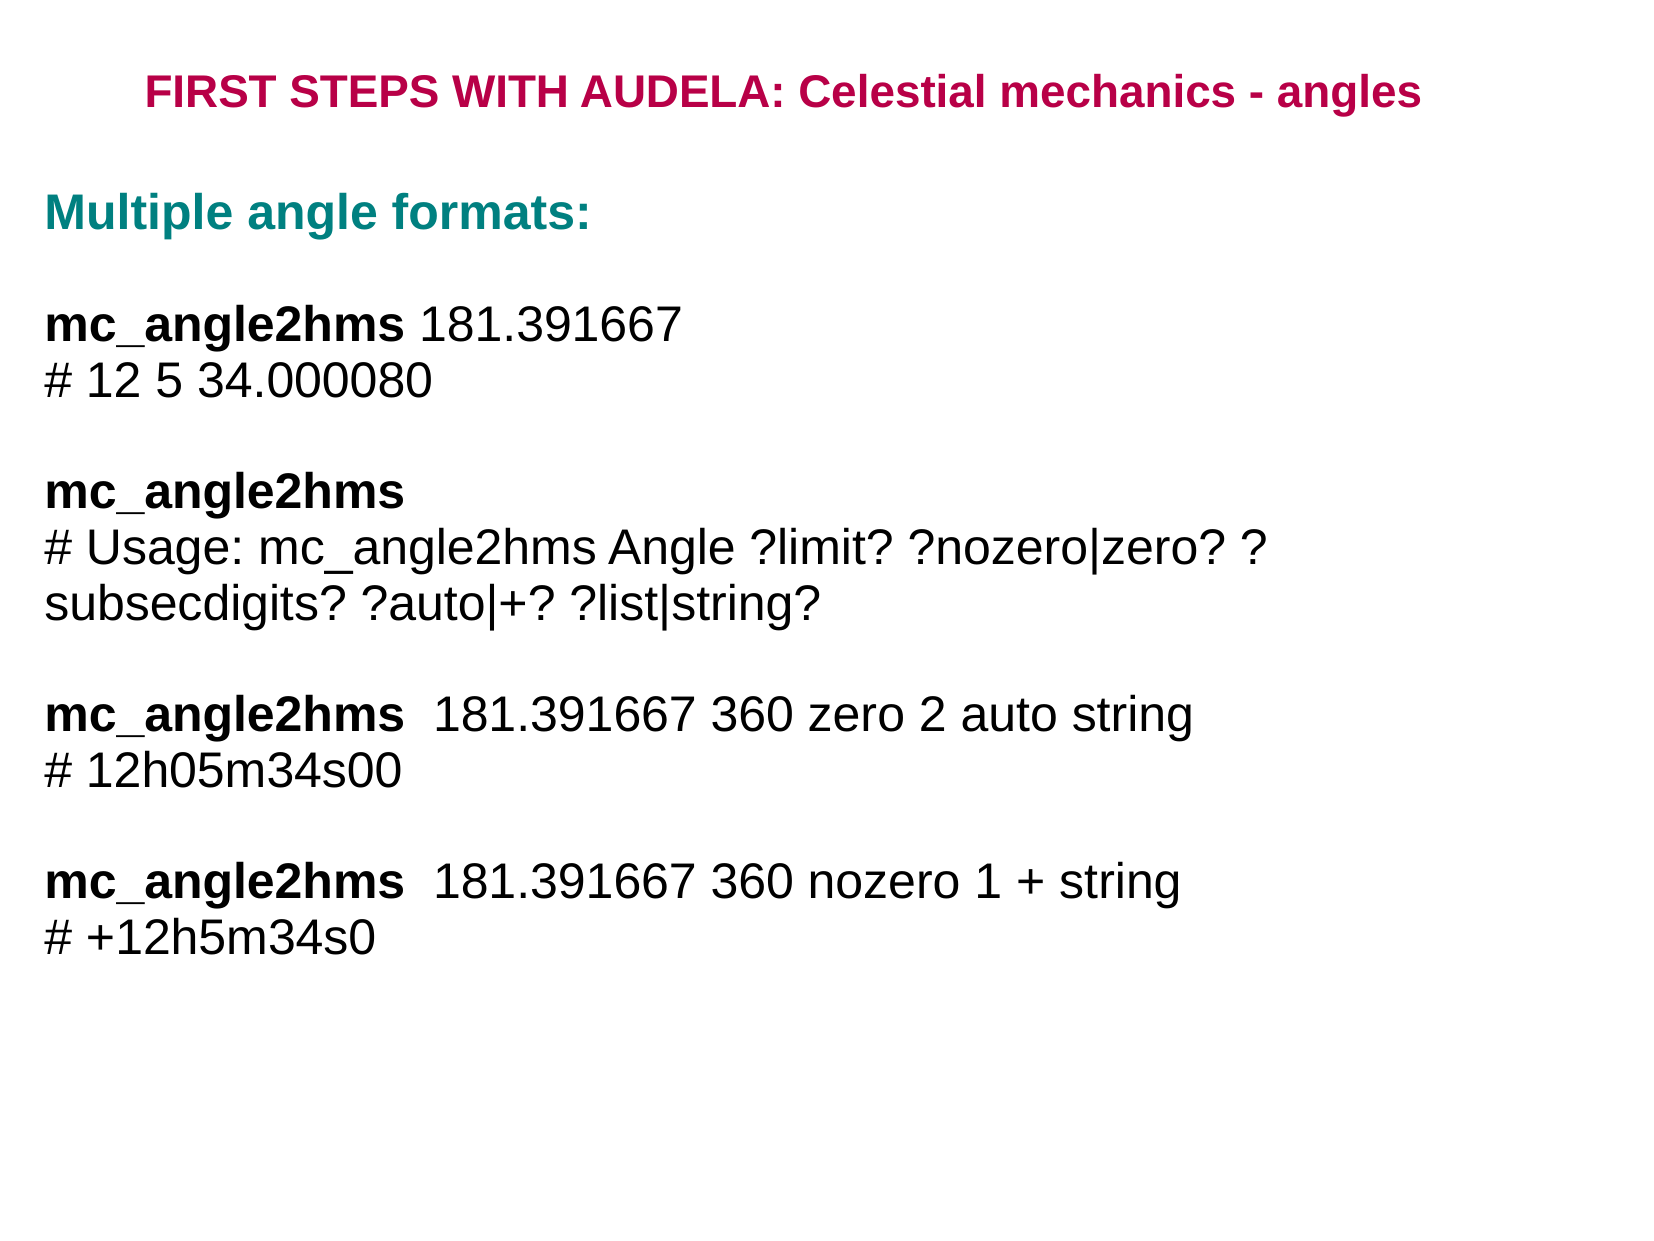

FIRST STEPS WITH AUDELA: Celestial mechanics - angles
Multiple angle formats:
mc_angle2hms 181.391667
# 12 5 34.000080
mc_angle2hms
# Usage: mc_angle2hms Angle ?limit? ?nozero|zero? ?subsecdigits? ?auto|+? ?list|string?
mc_angle2hms 181.391667 360 zero 2 auto string
# 12h05m34s00
mc_angle2hms 181.391667 360 nozero 1 + string
# +12h5m34s0